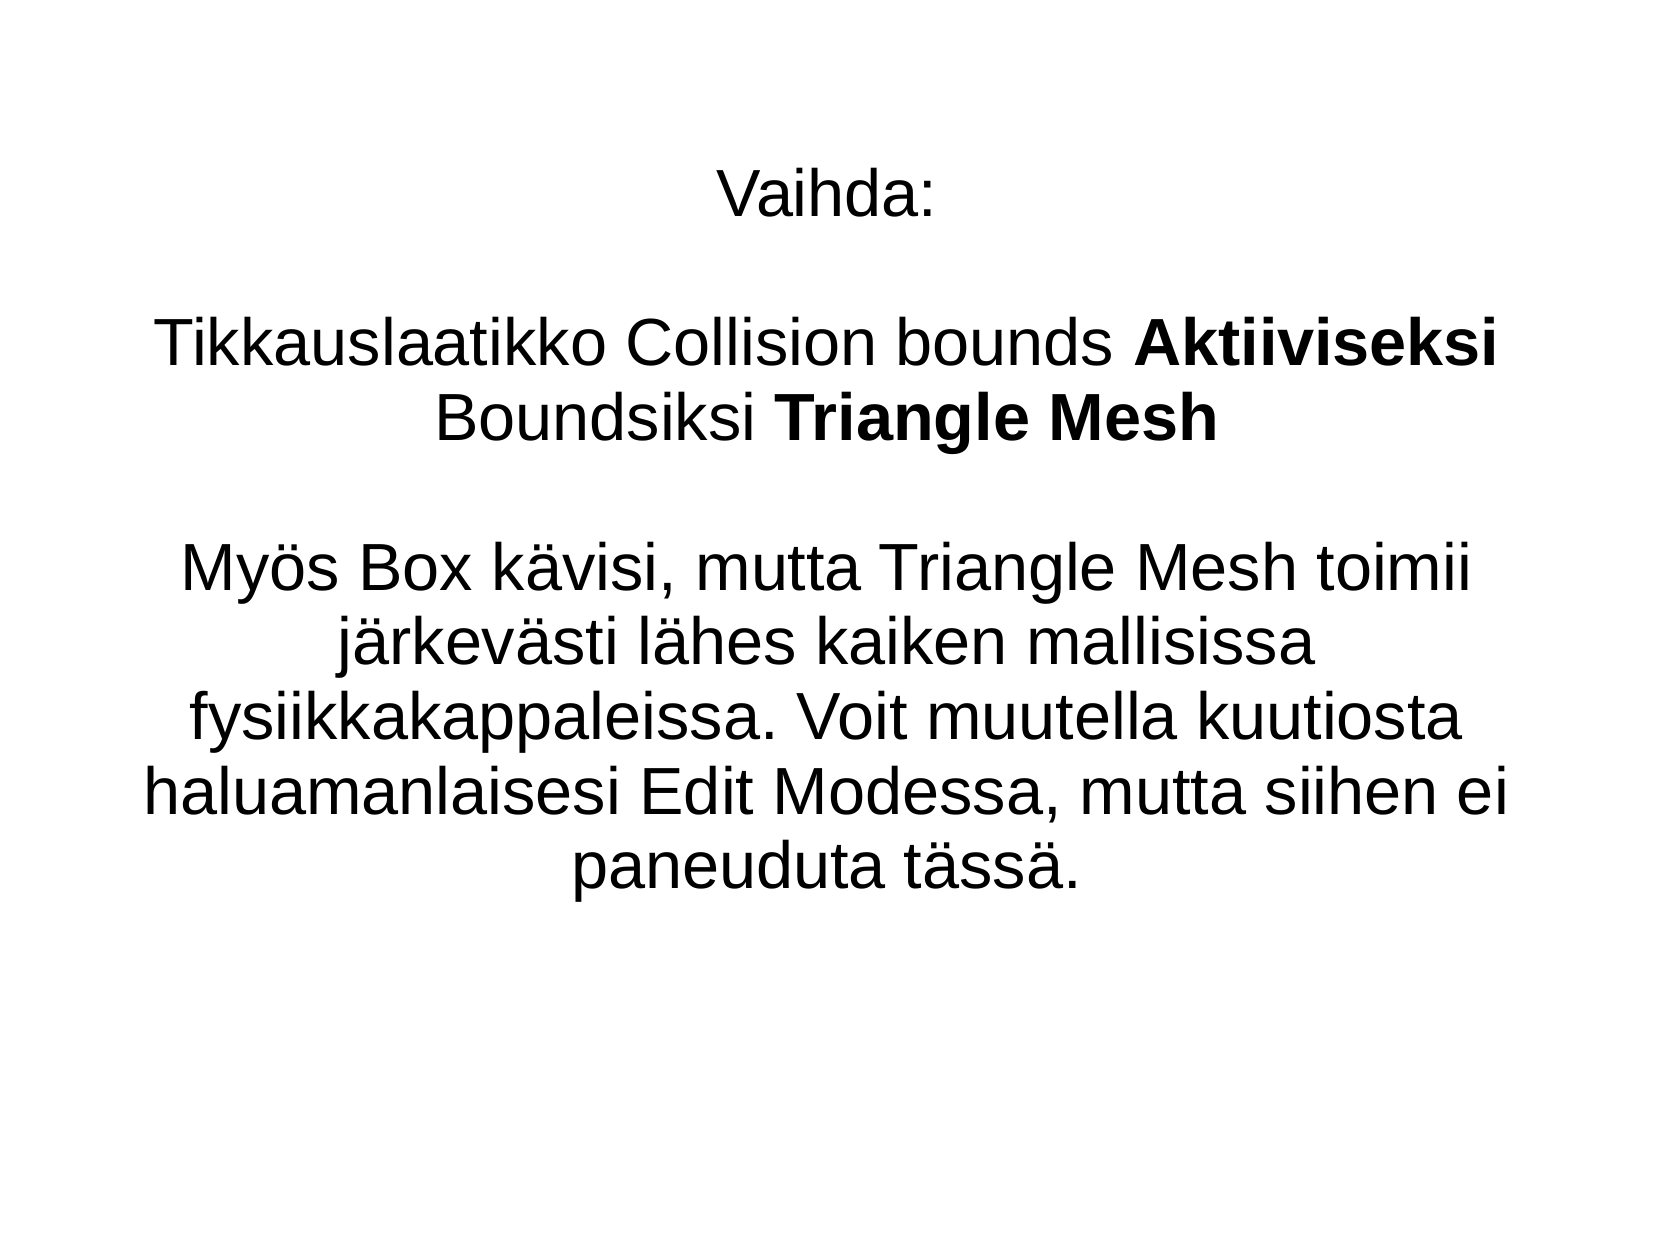

# Vaihda:
Tikkauslaatikko Collision bounds Aktiiviseksi
Boundsiksi Triangle Mesh
Myös Box kävisi, mutta Triangle Mesh toimii järkevästi lähes kaiken mallisissa fysiikkakappaleissa. Voit muutella kuutiosta haluamanlaisesi Edit Modessa, mutta siihen ei paneuduta tässä.